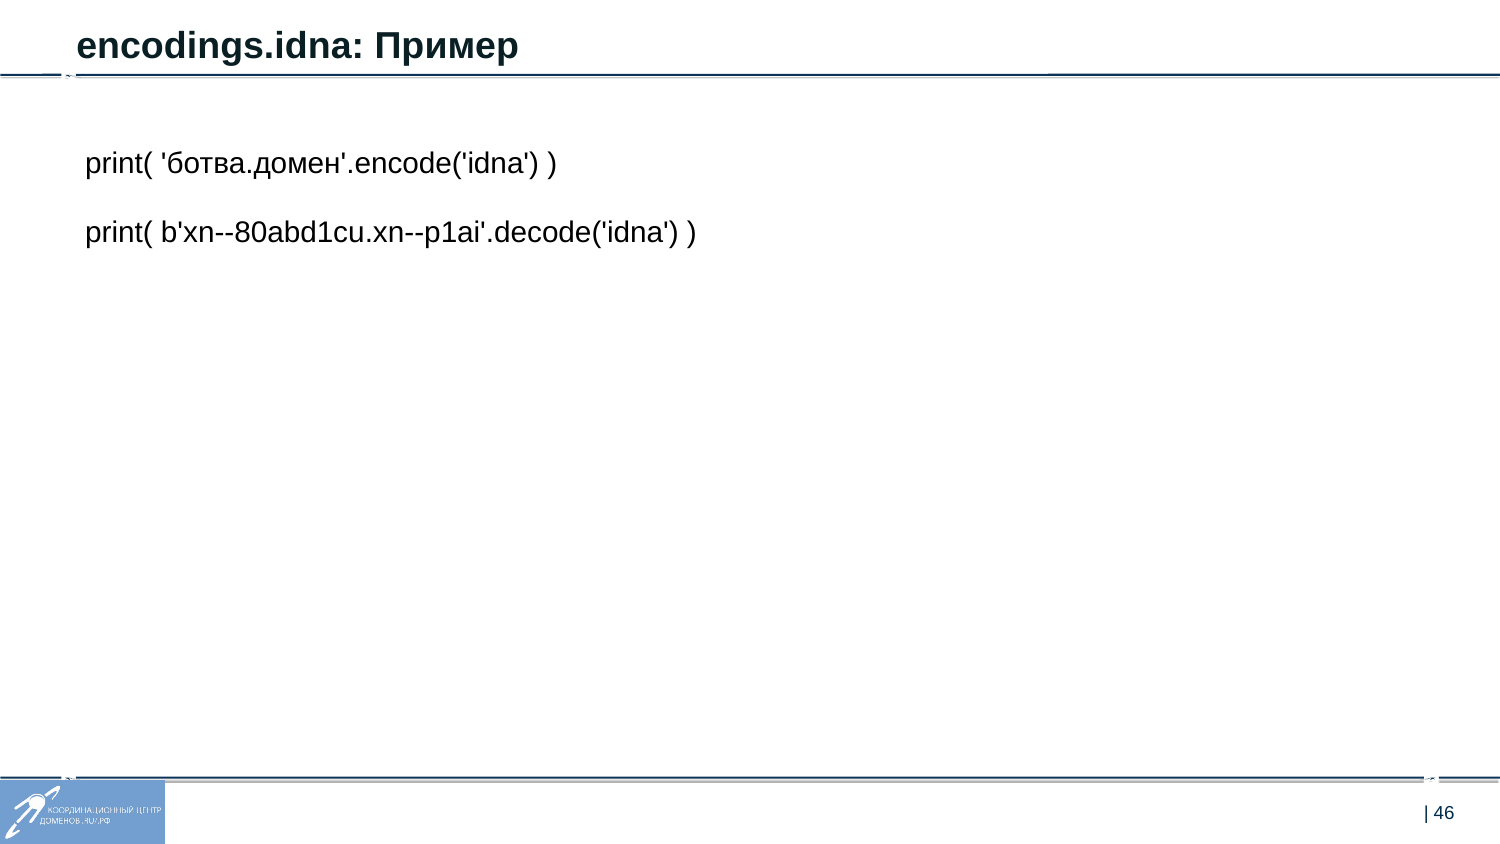

# encodings.idna: Пример
print( 'ботва.домен'.encode('idna') )
print( b'xn--80abd1cu.xn--p1ai'.decode('idna') )